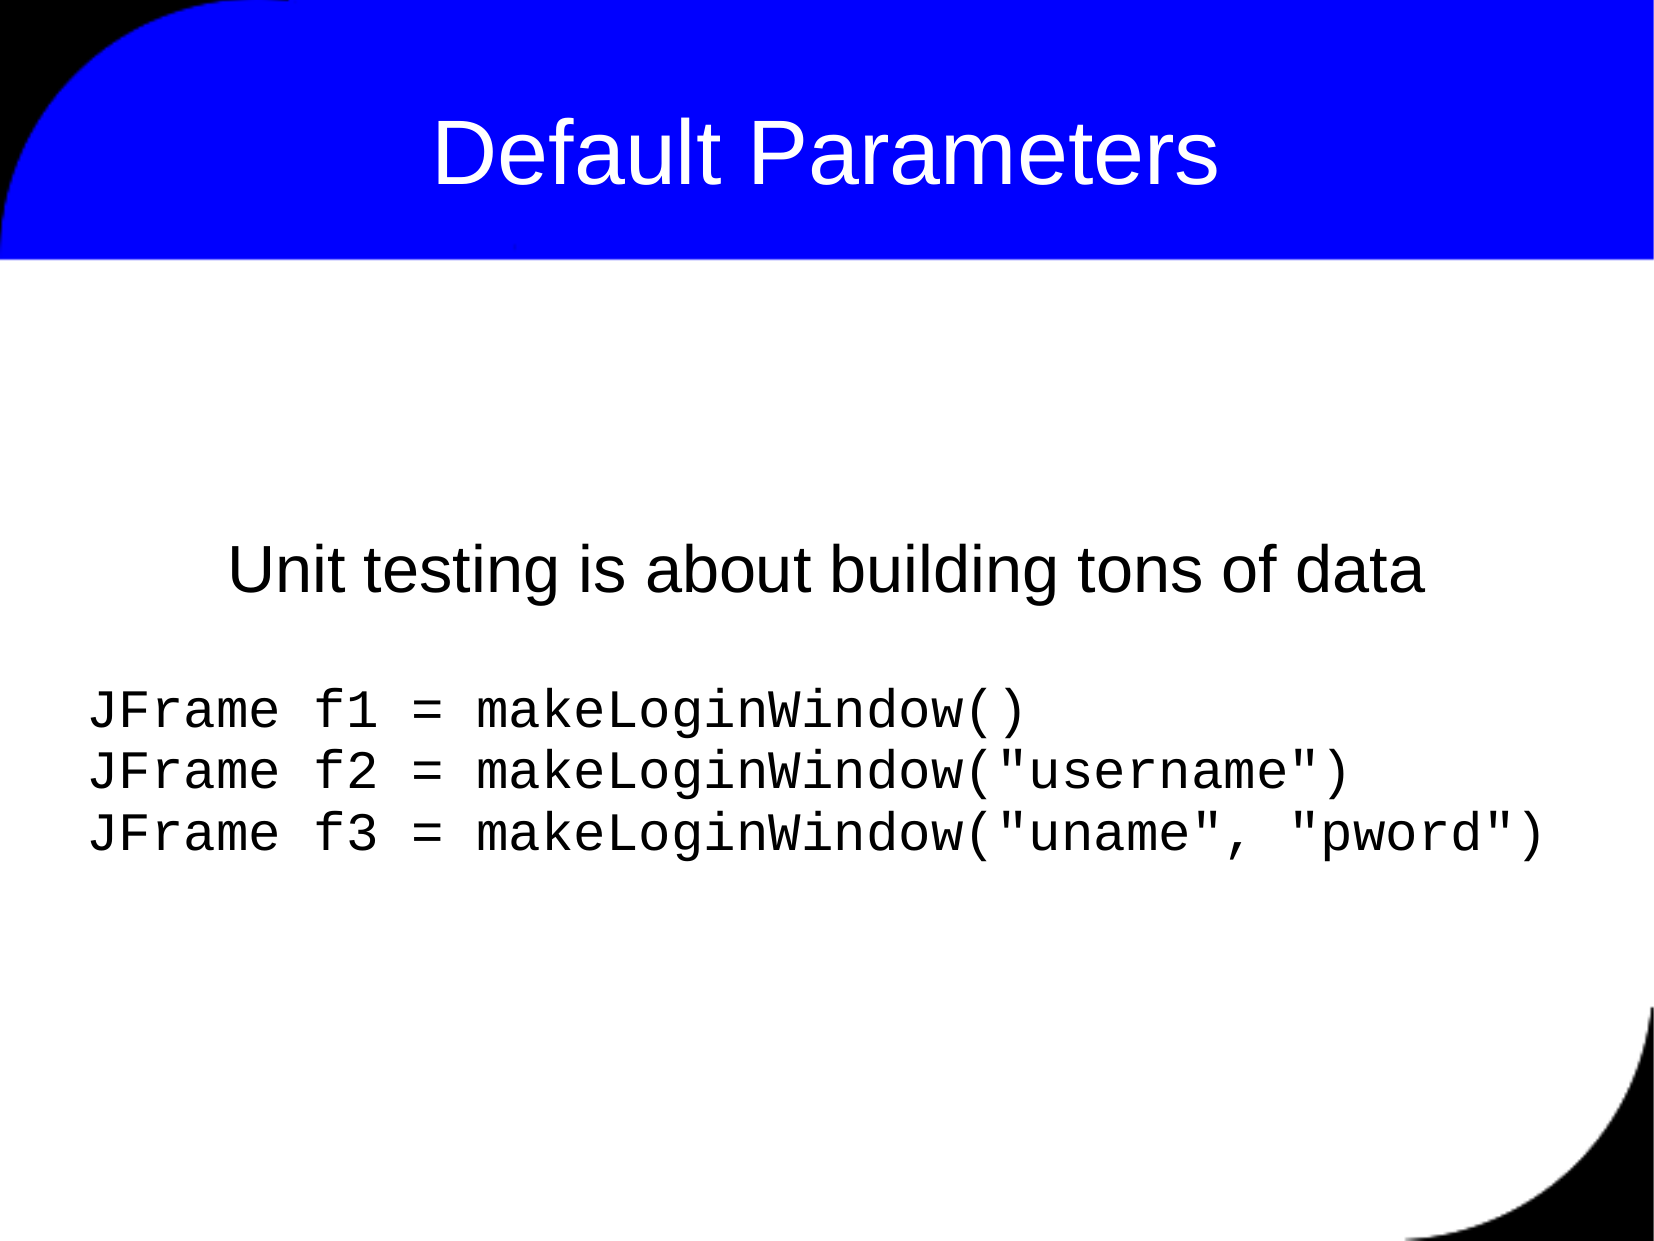

# Default Parameters
Unit testing is about building tons of data
JFrame f1 = makeLoginWindow()
JFrame f2 = makeLoginWindow("username")
JFrame f3 = makeLoginWindow("uname", "pword")